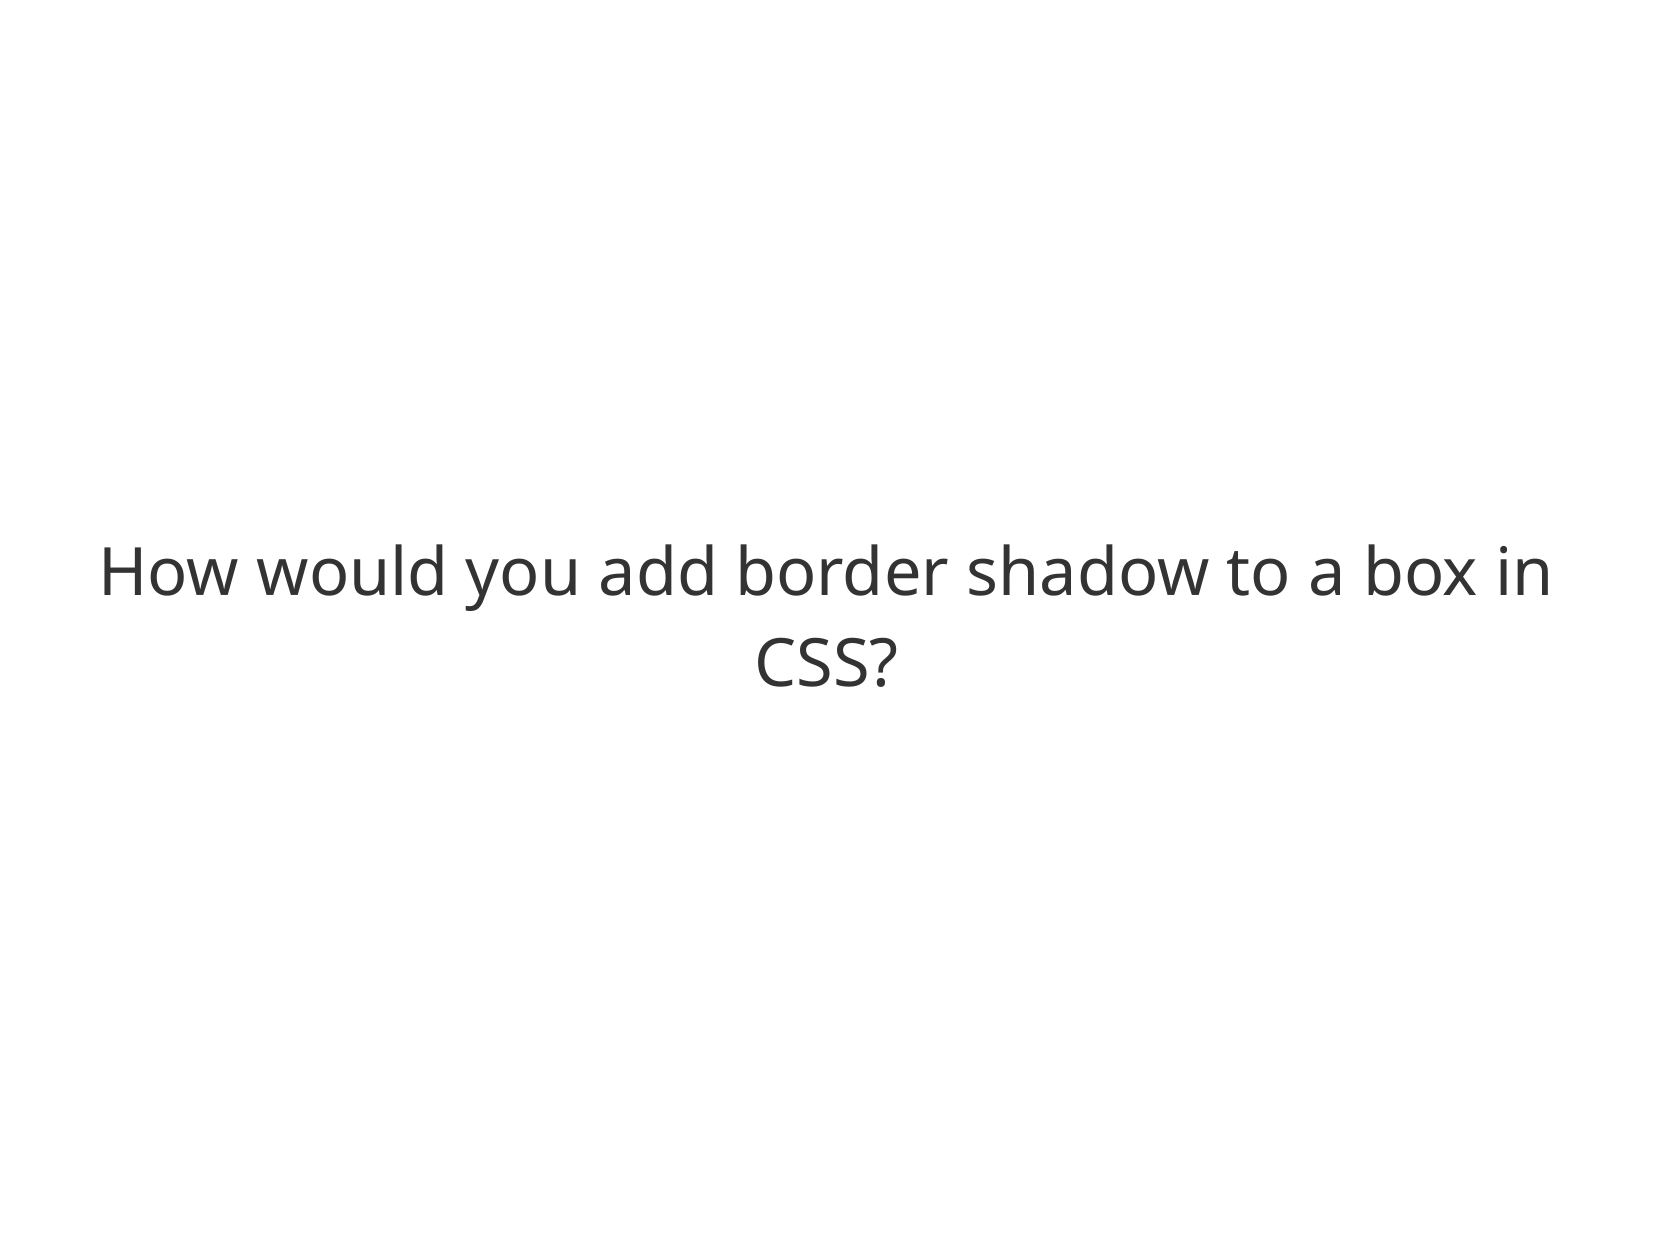

# How would you add border shadow to a box in CSS?